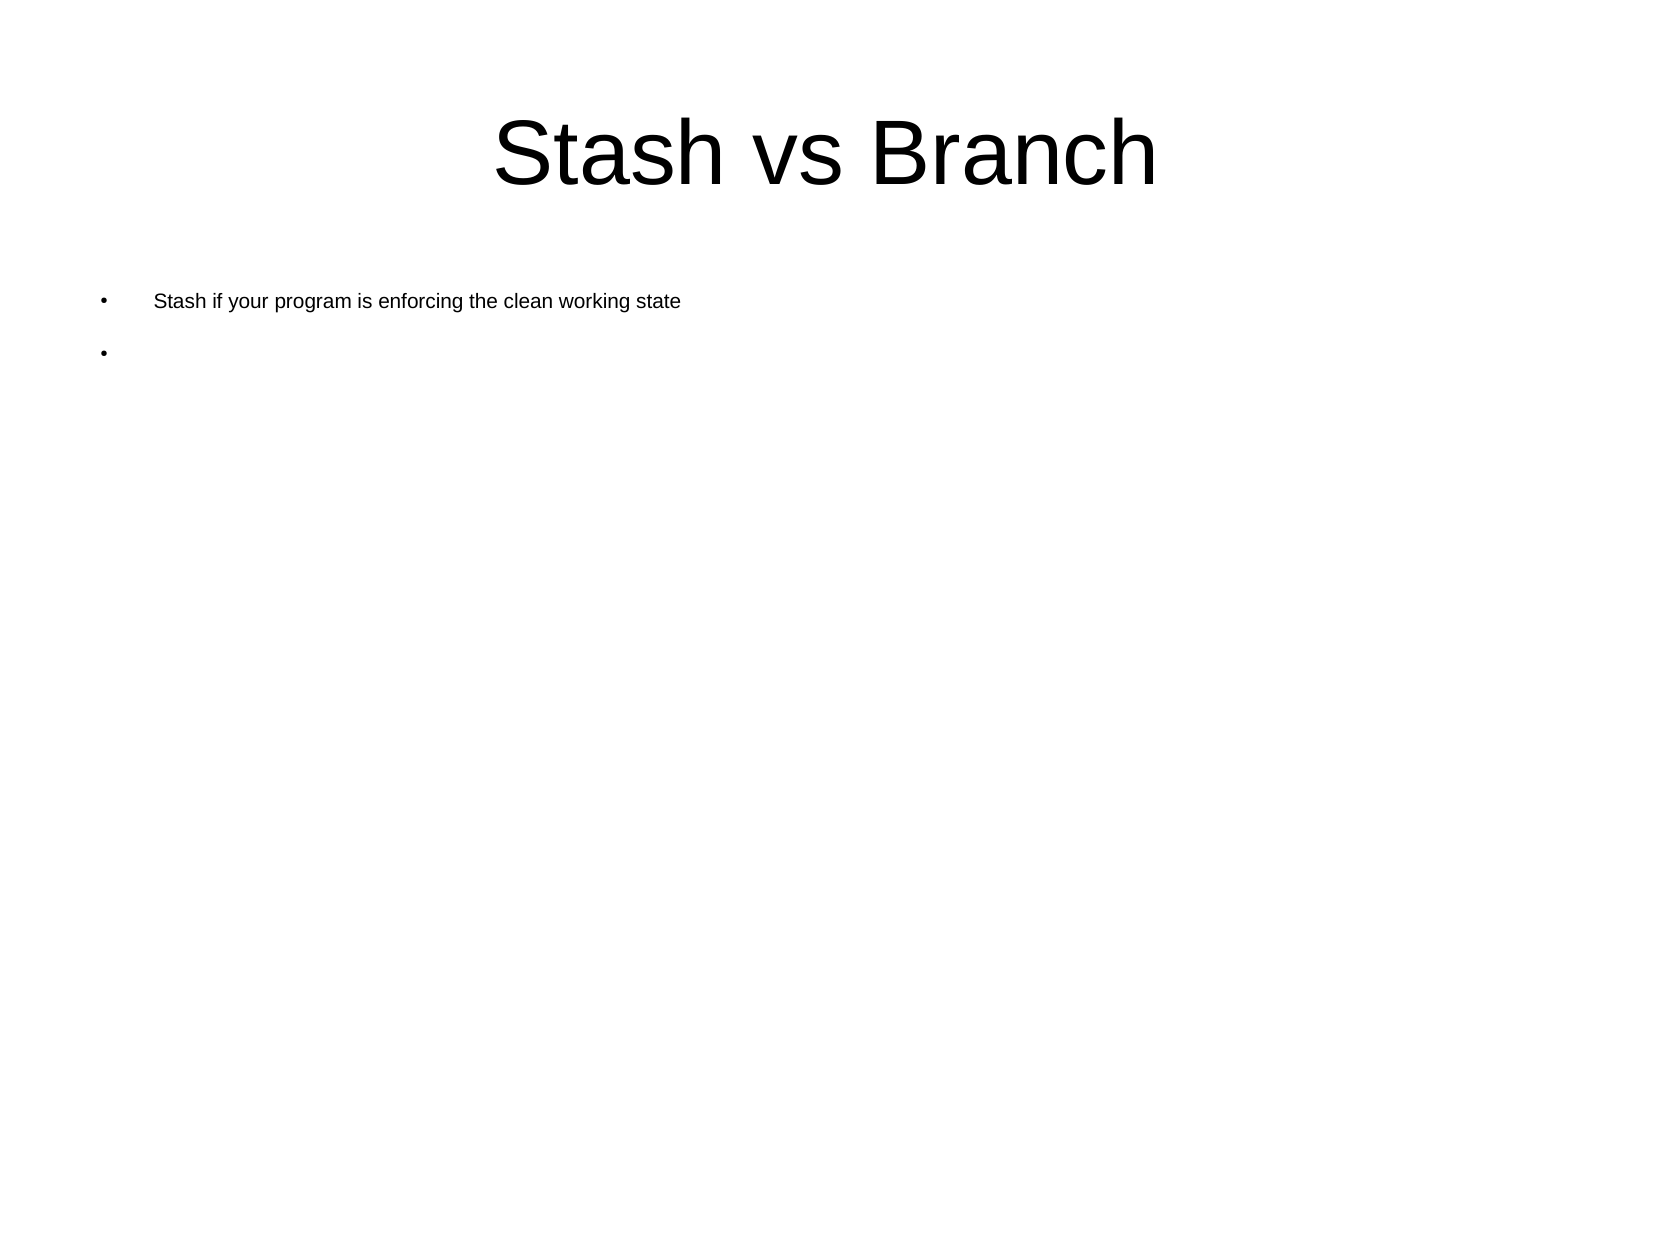

# Stash vs Branch
Stash if your program is enforcing the clean working state